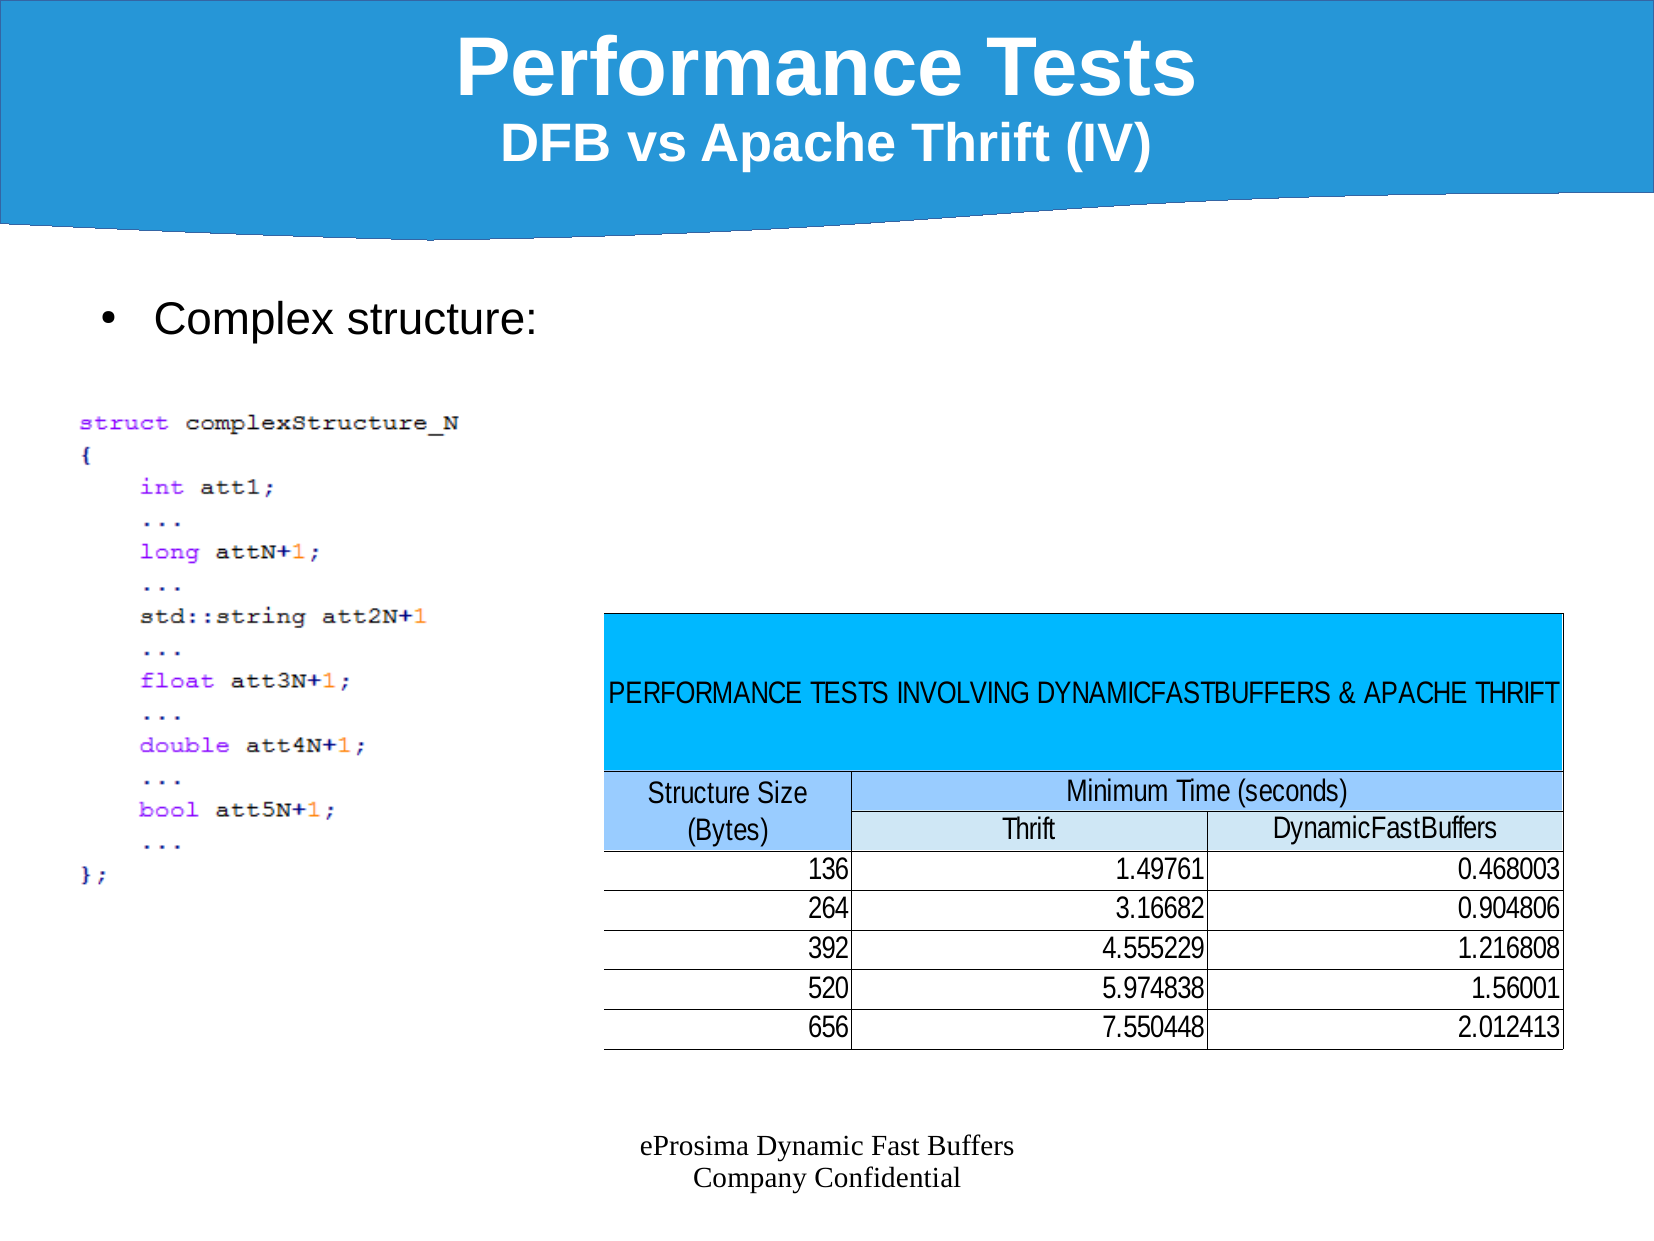

Performance Tests
DFB vs Apache Thrift (IV)
# Complex structure:
eProsima Dynamic Fast Buffers